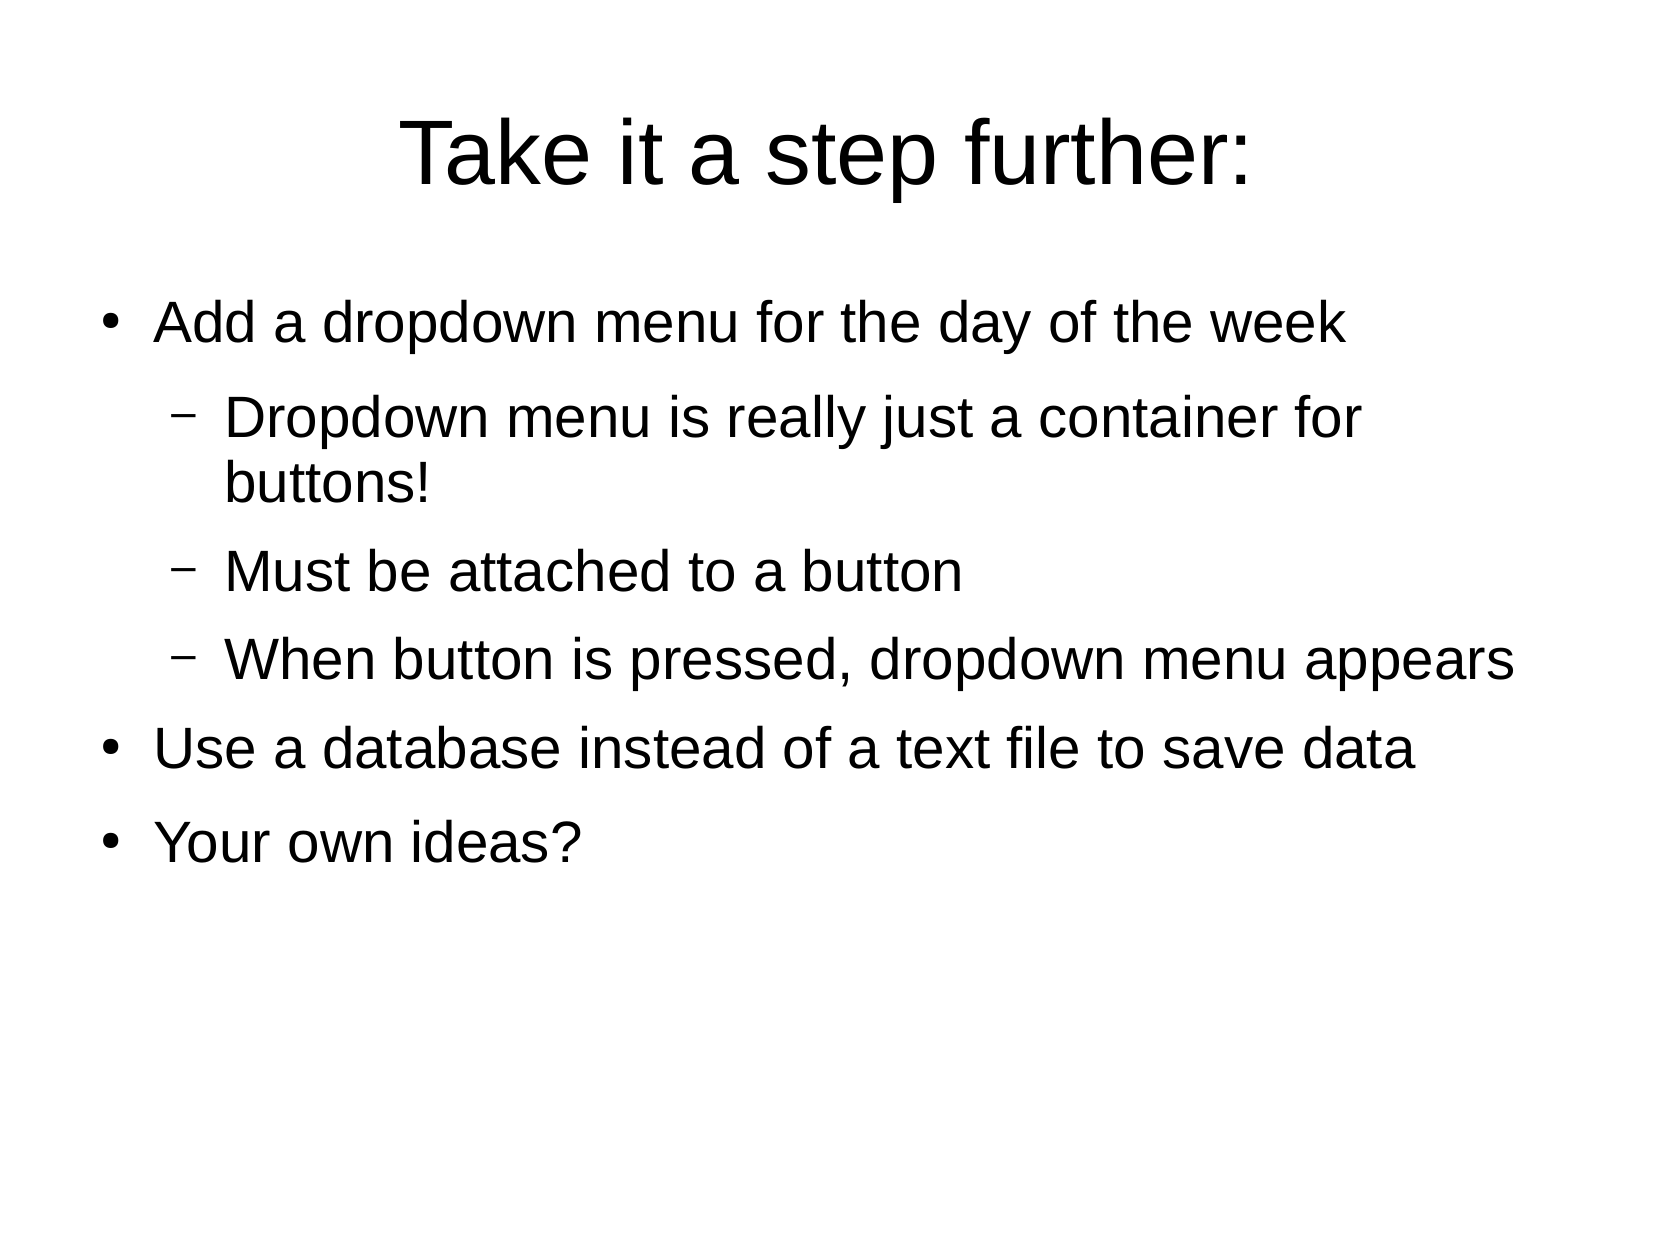

# Take it a step further:
Add a dropdown menu for the day of the week
Dropdown menu is really just a container for buttons!
Must be attached to a button
When button is pressed, dropdown menu appears
Use a database instead of a text file to save data
Your own ideas?